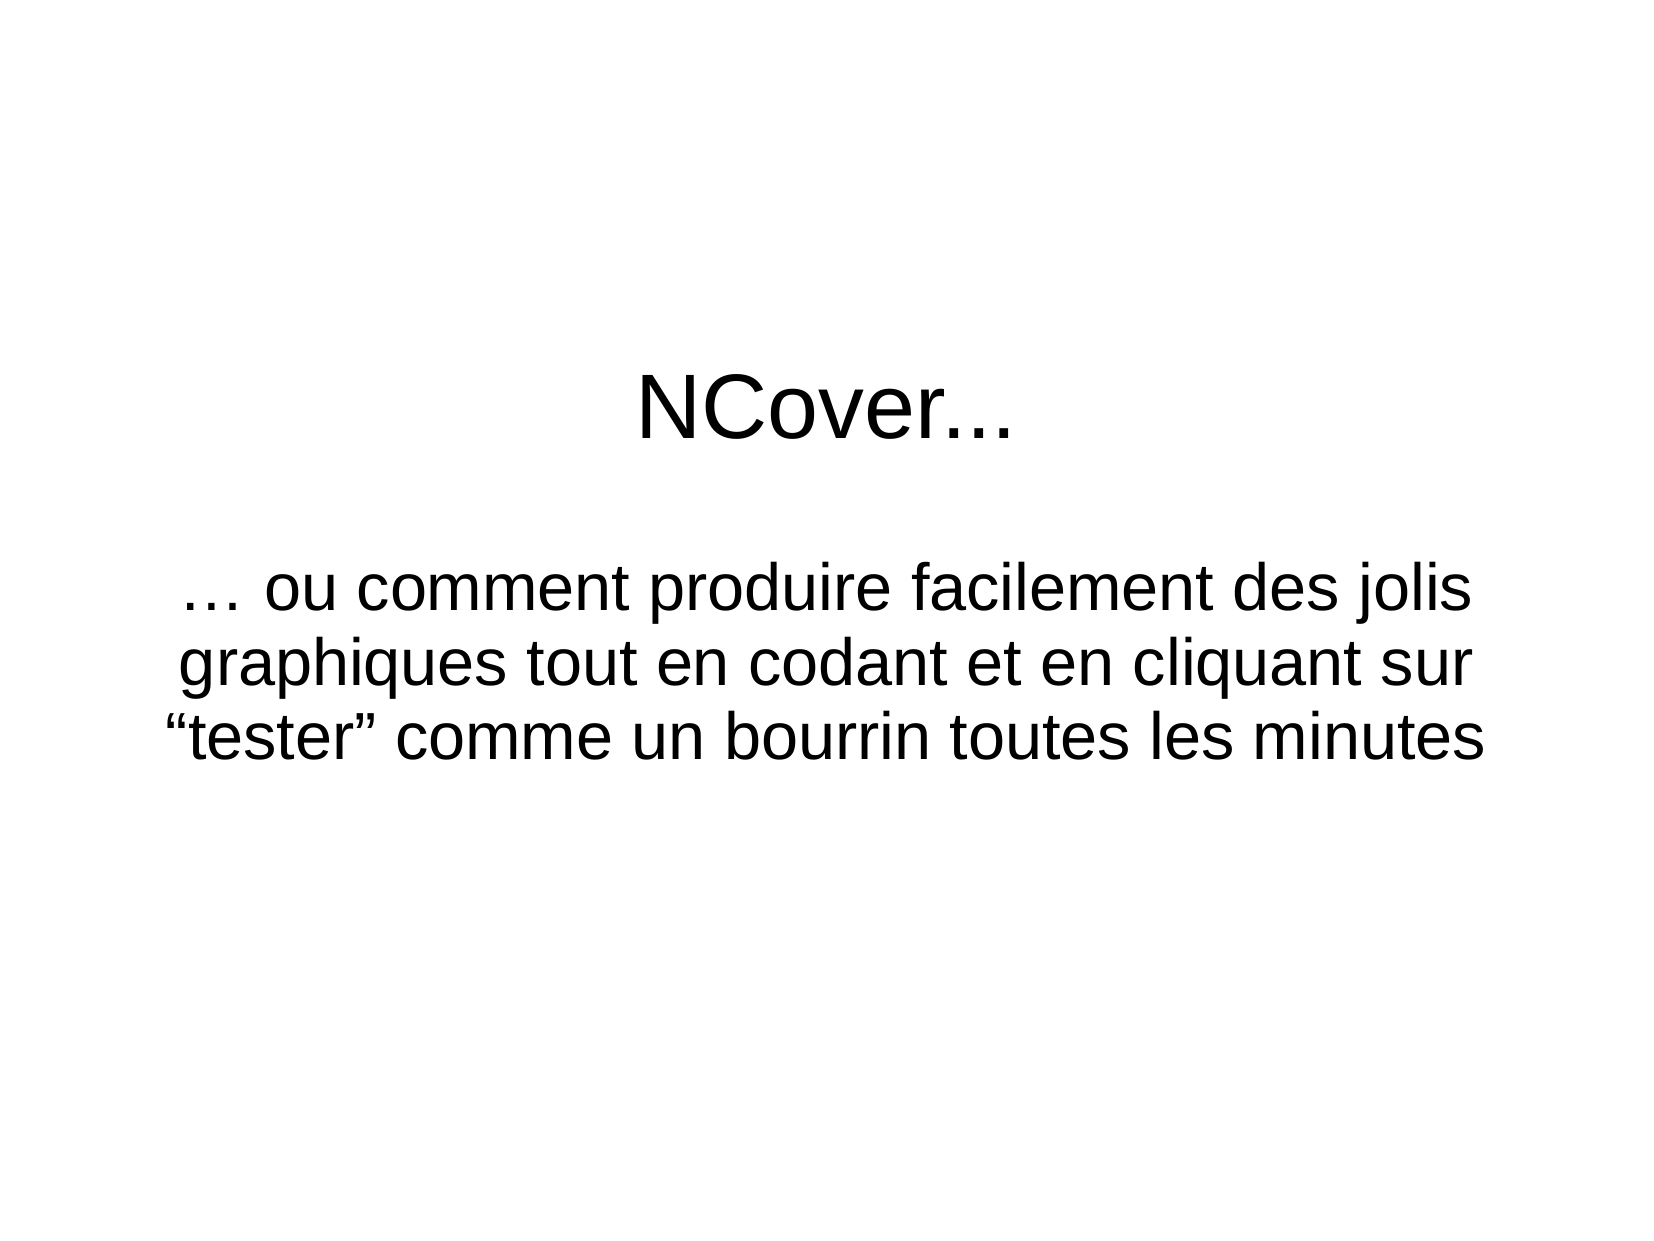

# NCover...
… ou comment produire facilement des jolis graphiques tout en codant et en cliquant sur “tester” comme un bourrin toutes les minutes